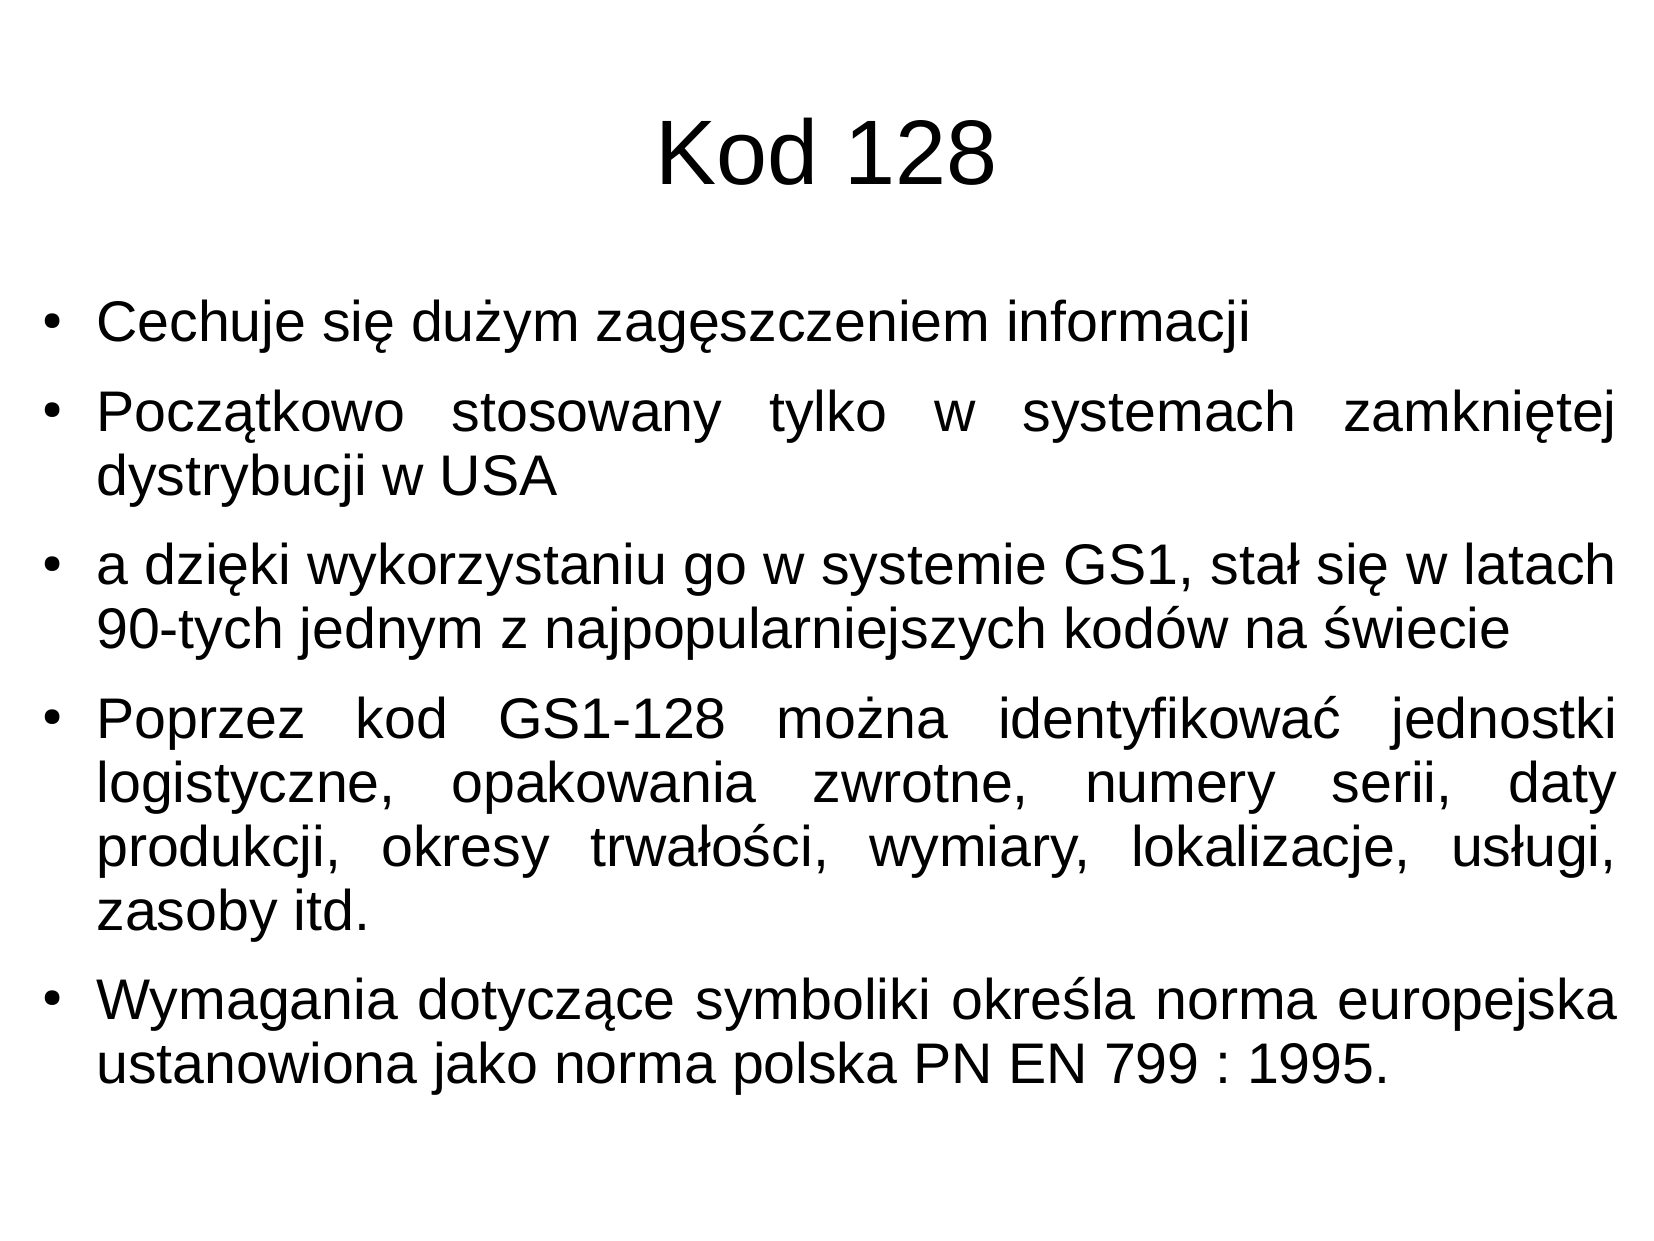

# Kod 128
Cechuje się dużym zagęszczeniem informacji
Początkowo stosowany tylko w systemach zamkniętej dystrybucji w USA
a dzięki wykorzystaniu go w systemie GS1, stał się w latach 90-tych jednym z najpopularniejszych kodów na świecie
Poprzez kod GS1-128 można identyfikować jednostki logistyczne, opakowania zwrotne, numery serii, daty produkcji, okresy trwałości, wymiary, lokalizacje, usługi, zasoby itd.
Wymagania dotyczące symboliki określa norma europejska ustanowiona jako norma polska PN EN 799 : 1995.